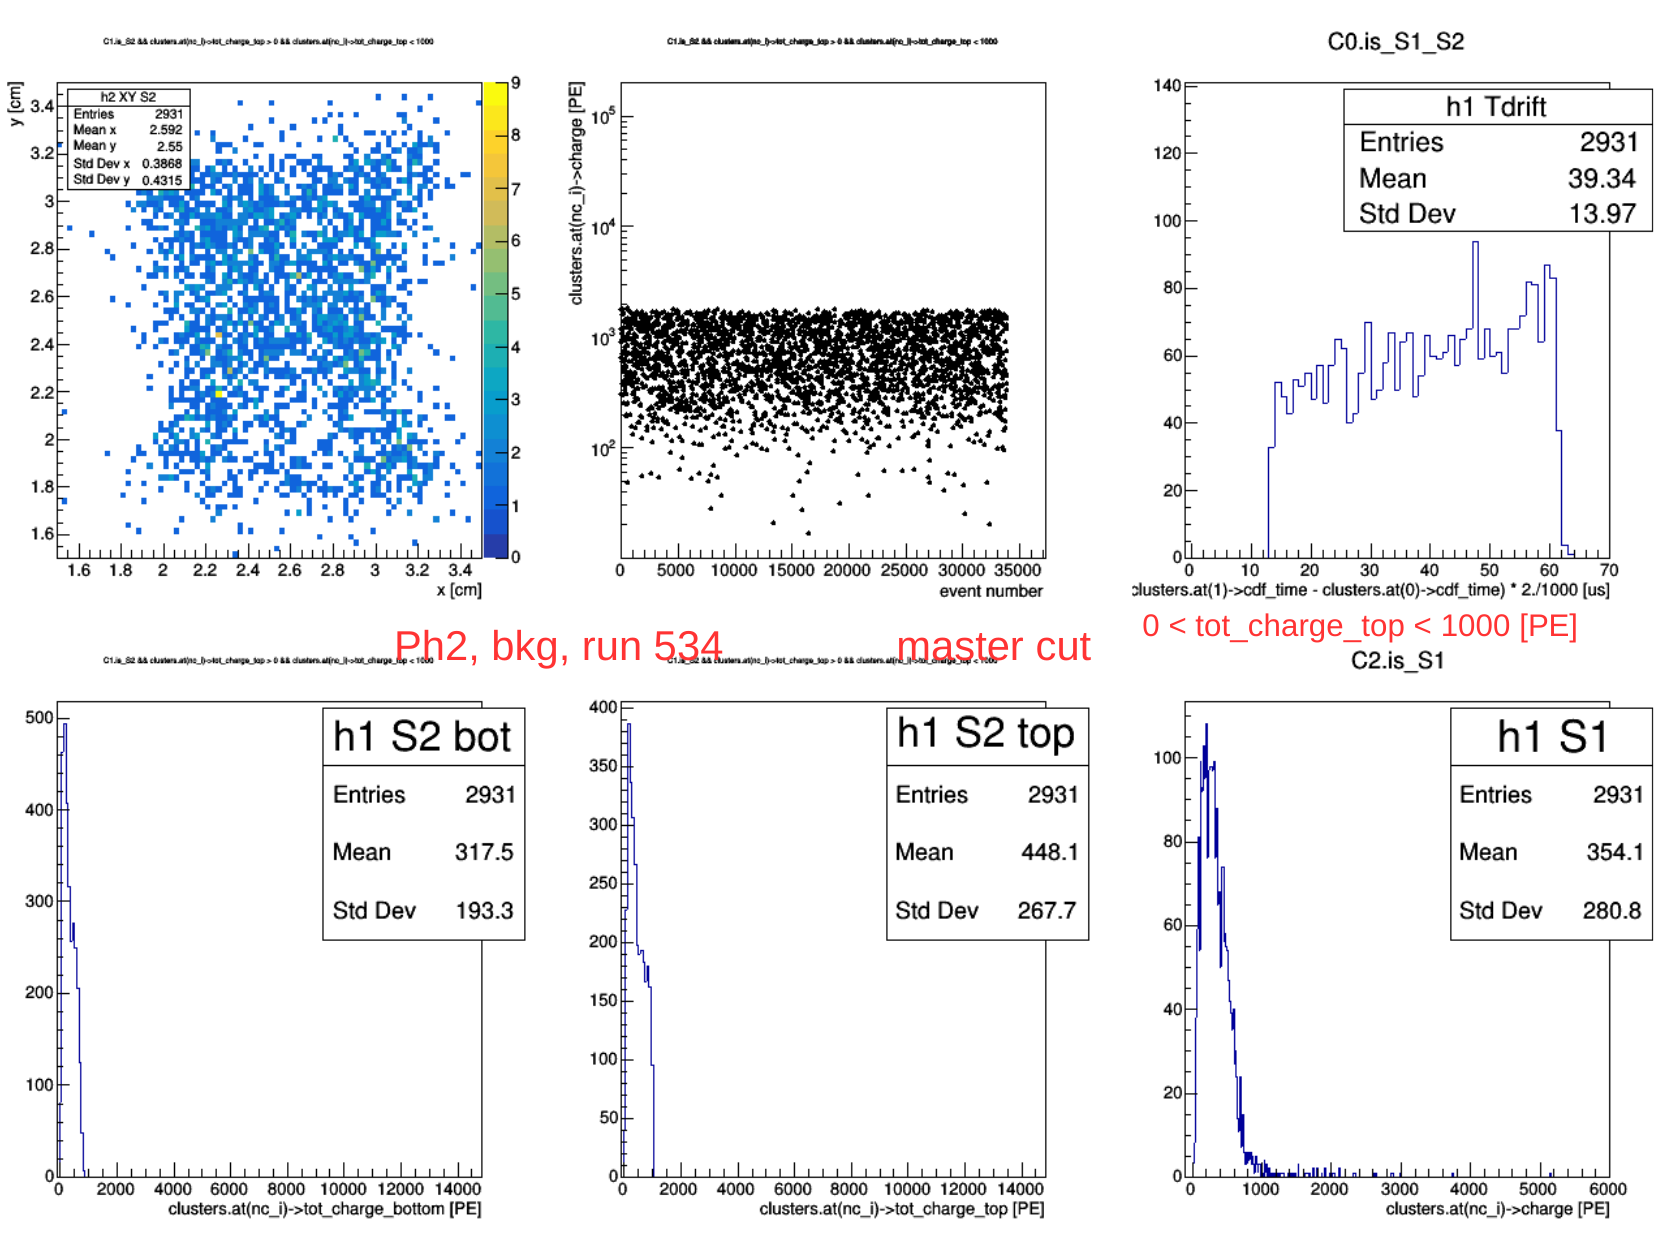

0 < tot_charge_top < 1000 [PE]
Ph2, bkg, run 534
master cut